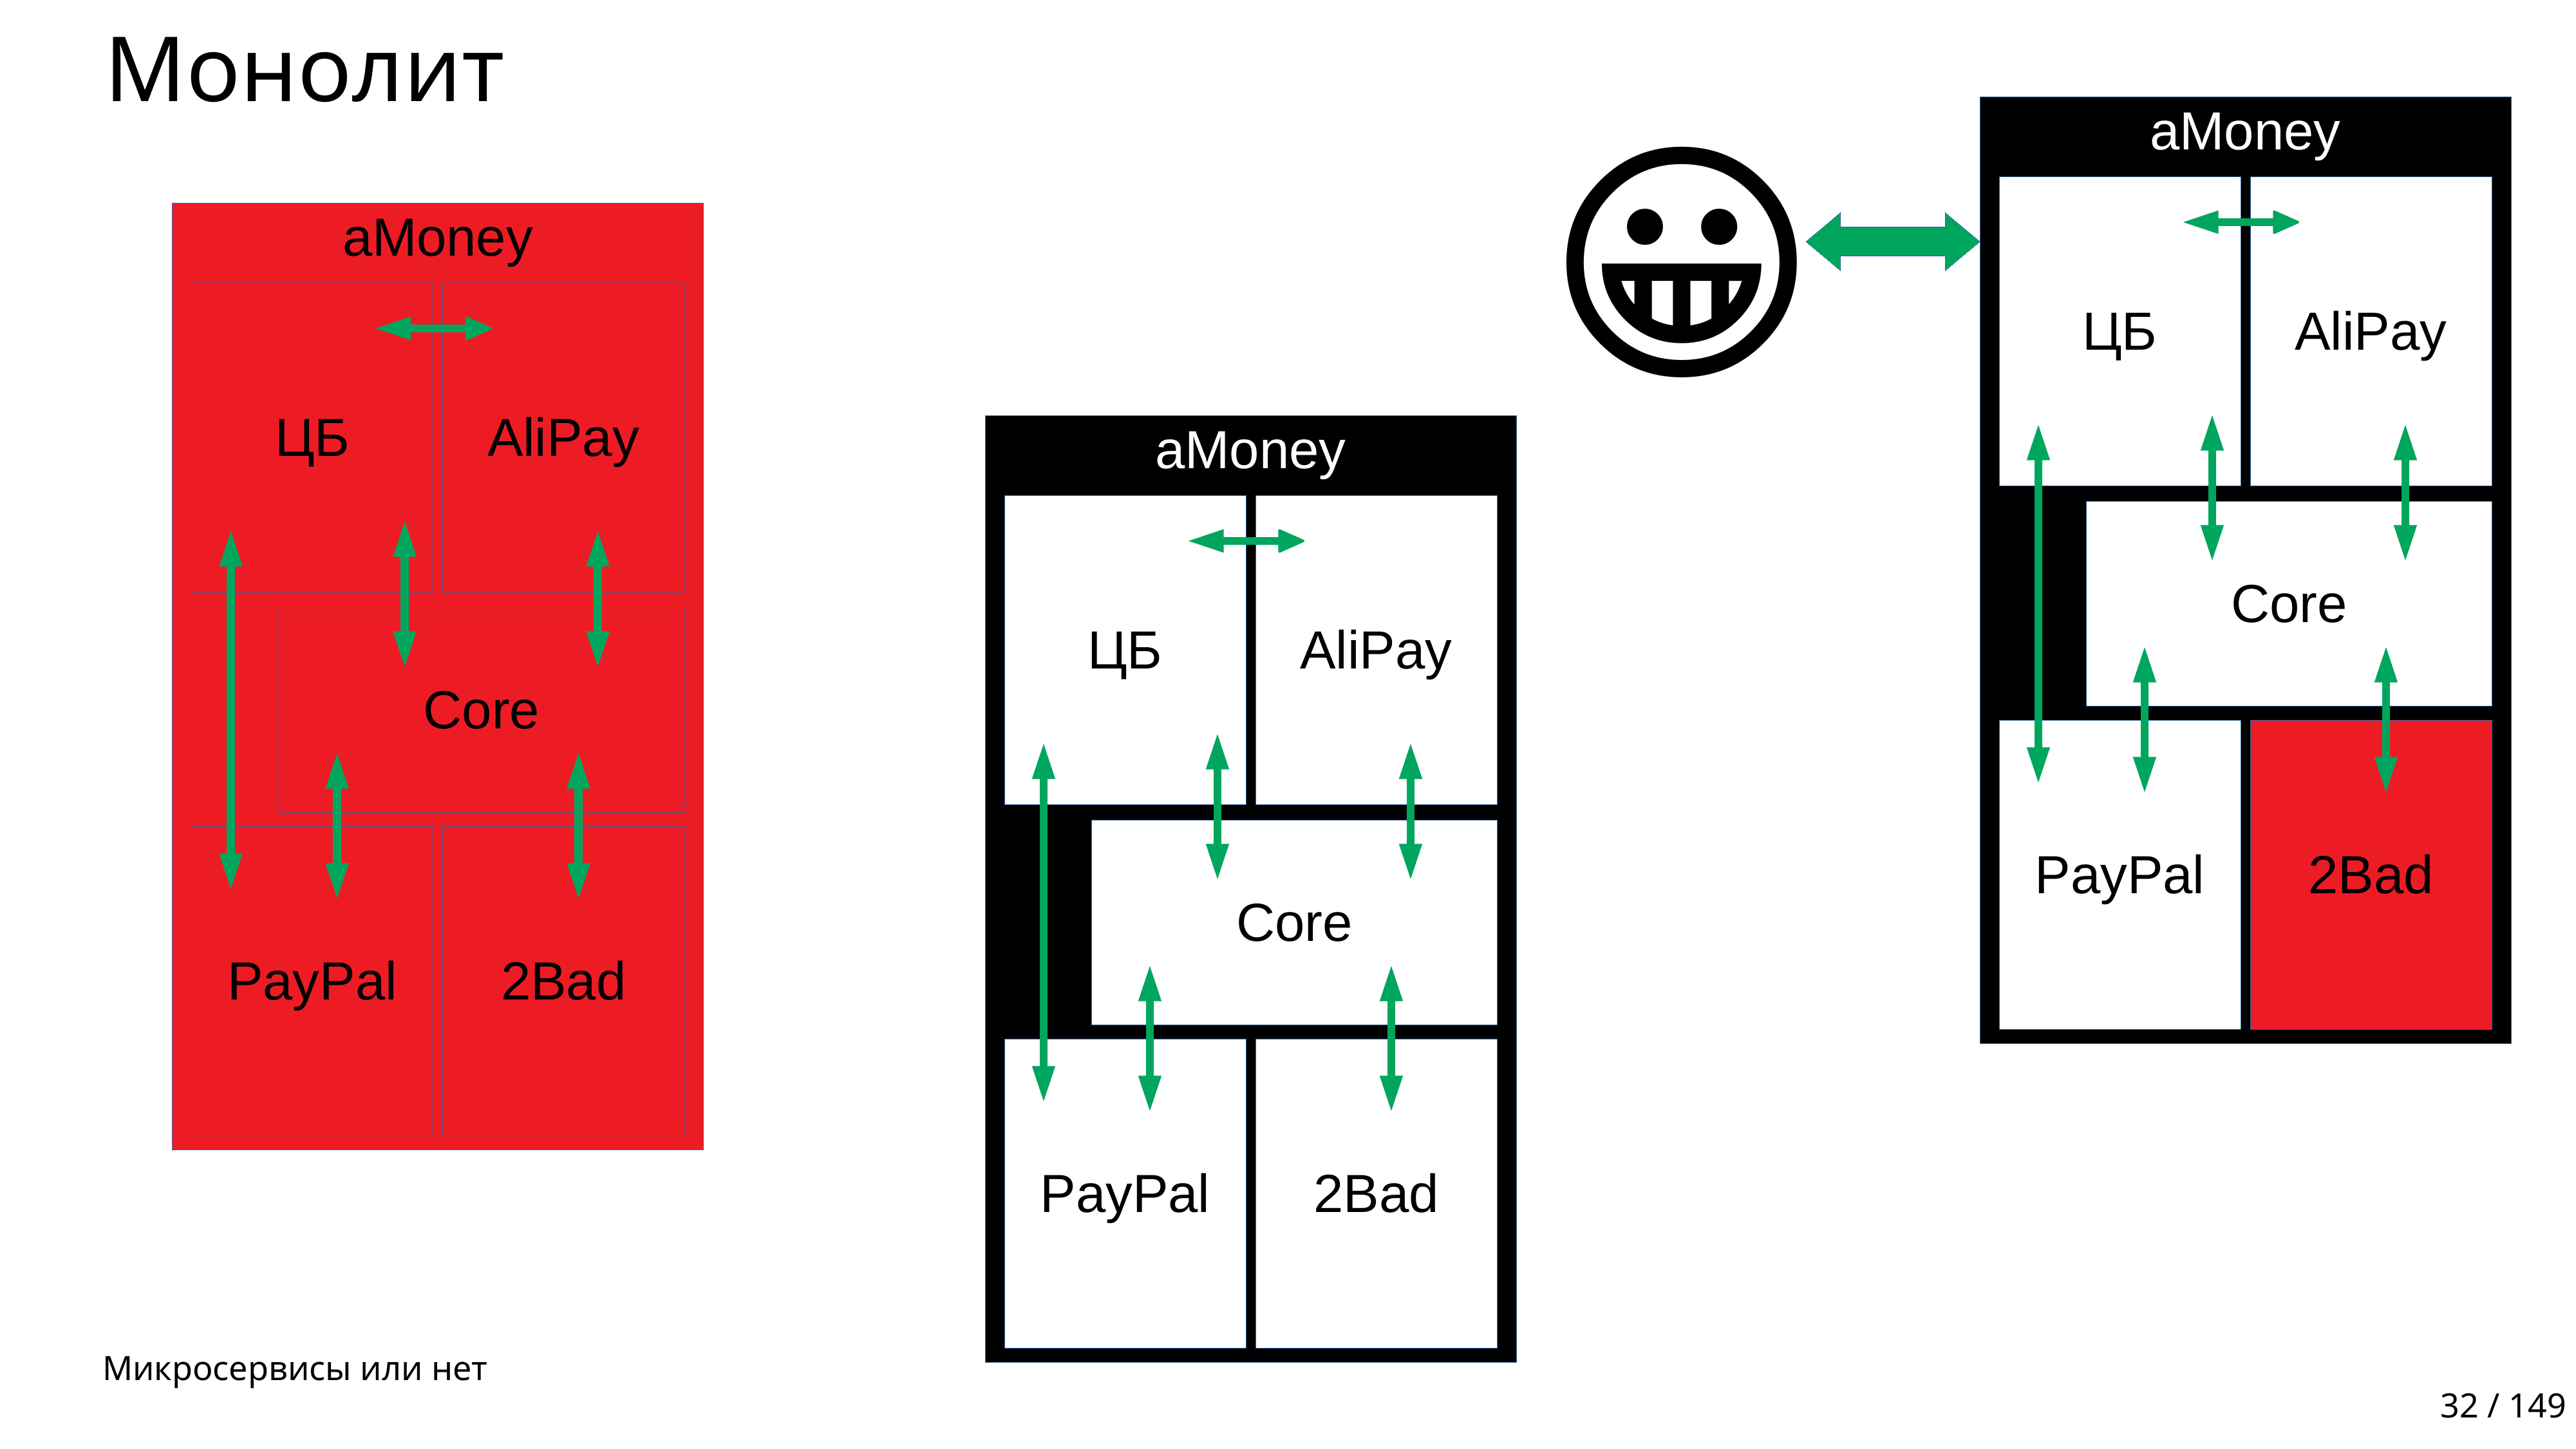

Монолит
aMoney
😀
ЦБ
AliPay
aMoney
ЦБ
AliPay
aMoney
ЦБ
AliPay
Core
Core
PayPal
2Bad
Core
PayPal
2Bad
PayPal
2Bad
# Микросервисы или нет